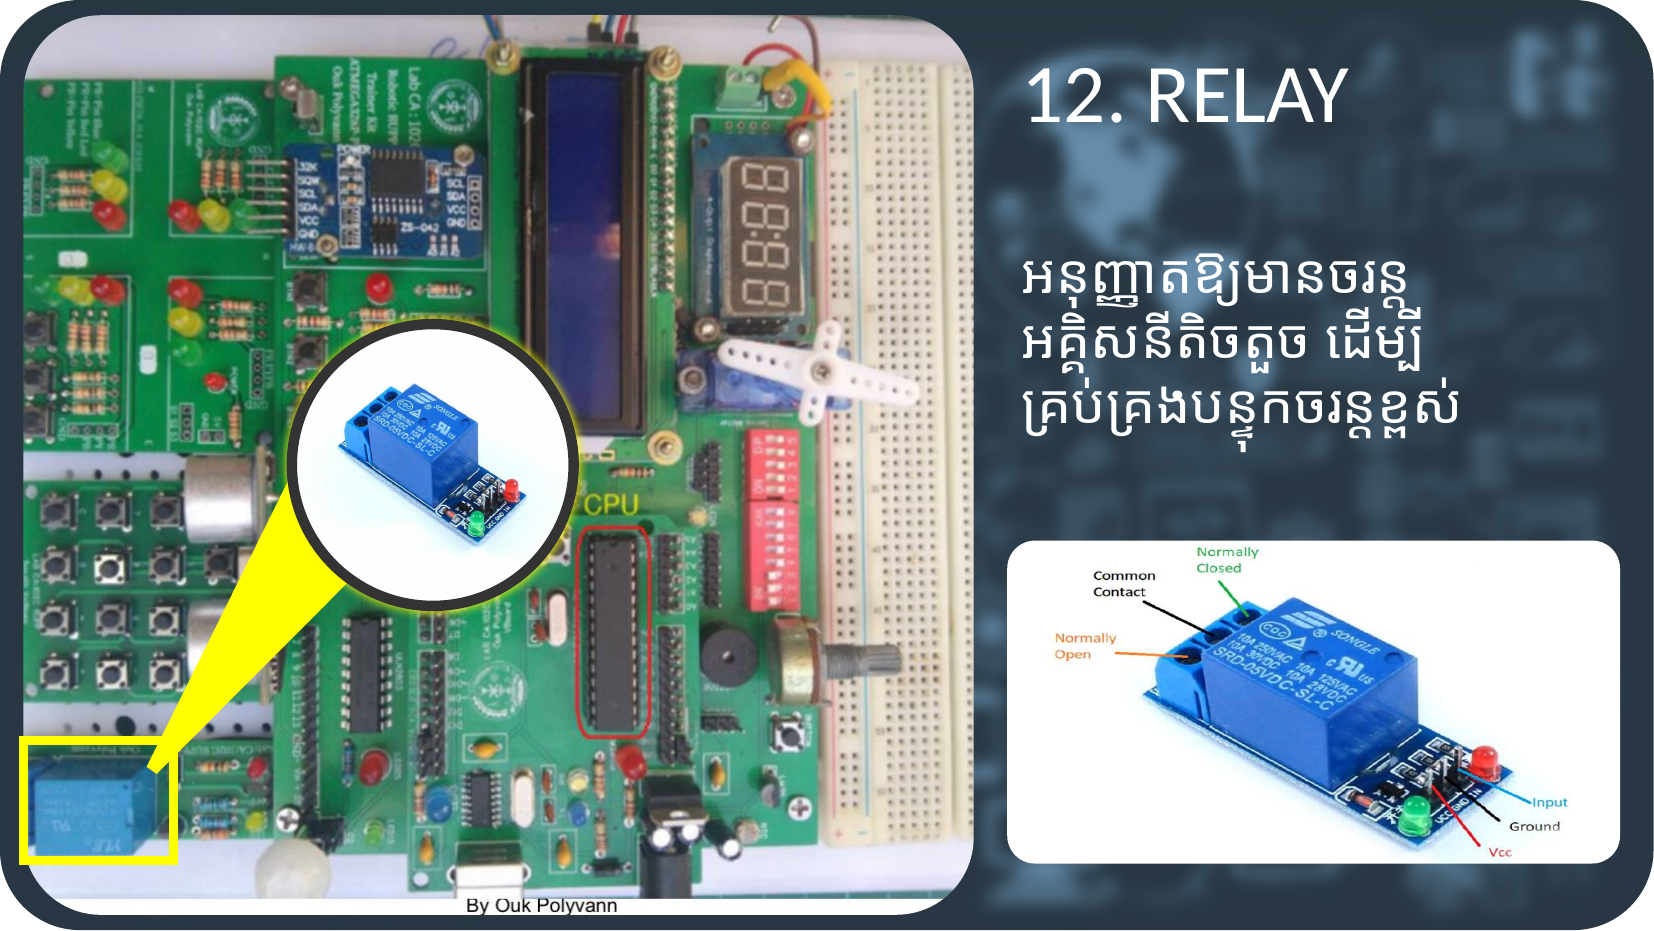

12. RELAY
អនុញ្ញាតឱ្យមានចរន្តអគ្គិសនីតិចតួច ដើម្បីគ្រប់គ្រងបន្ទុកចរន្តខ្ពស់
This Photo by Unknown Author is licensed under CC BY